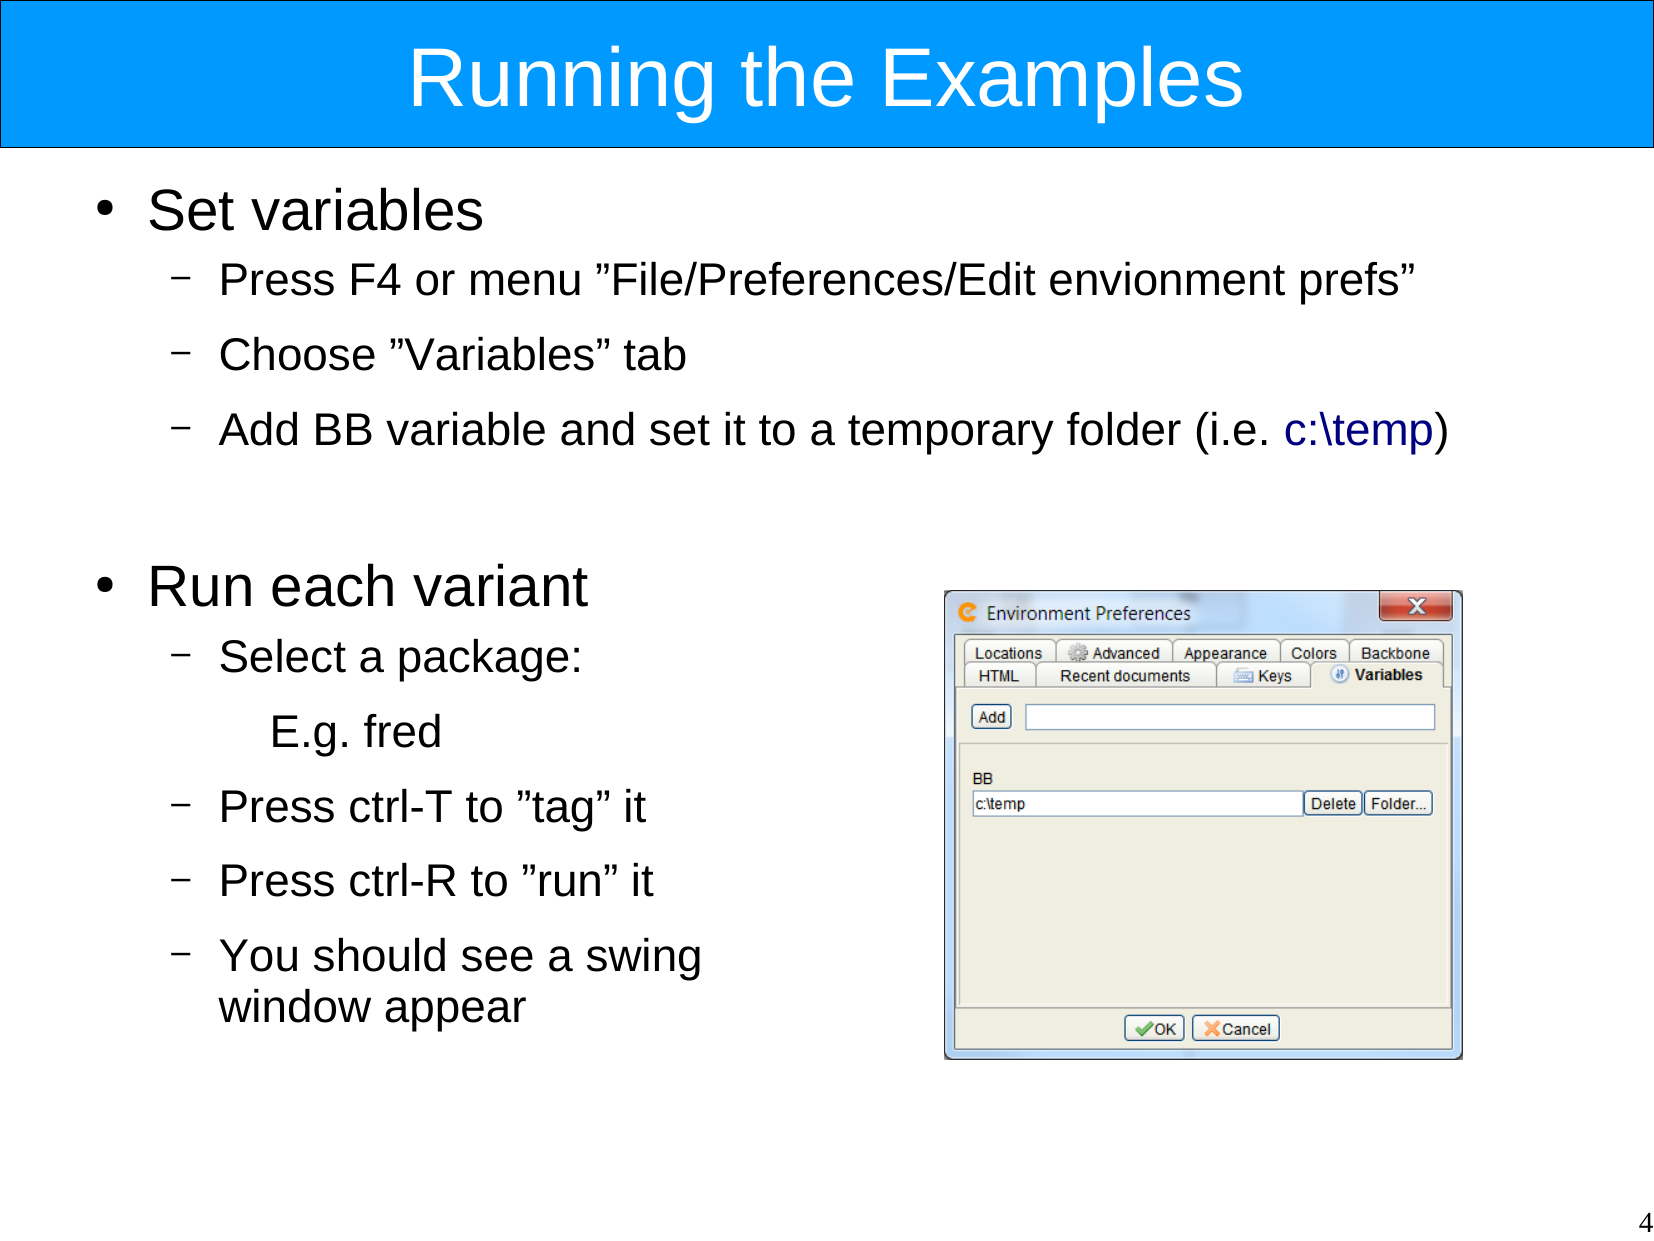

# Running the Examples
Set variables
Press F4 or menu ”File/Preferences/Edit envionment prefs”
Choose ”Variables” tab
Add BB variable and set it to a temporary folder (i.e. c:\temp)
Run each variant
Select a package:
 E.g. fred
Press ctrl-T to ”tag” it
Press ctrl-R to ”run” it
You should see a swing
window appear
4